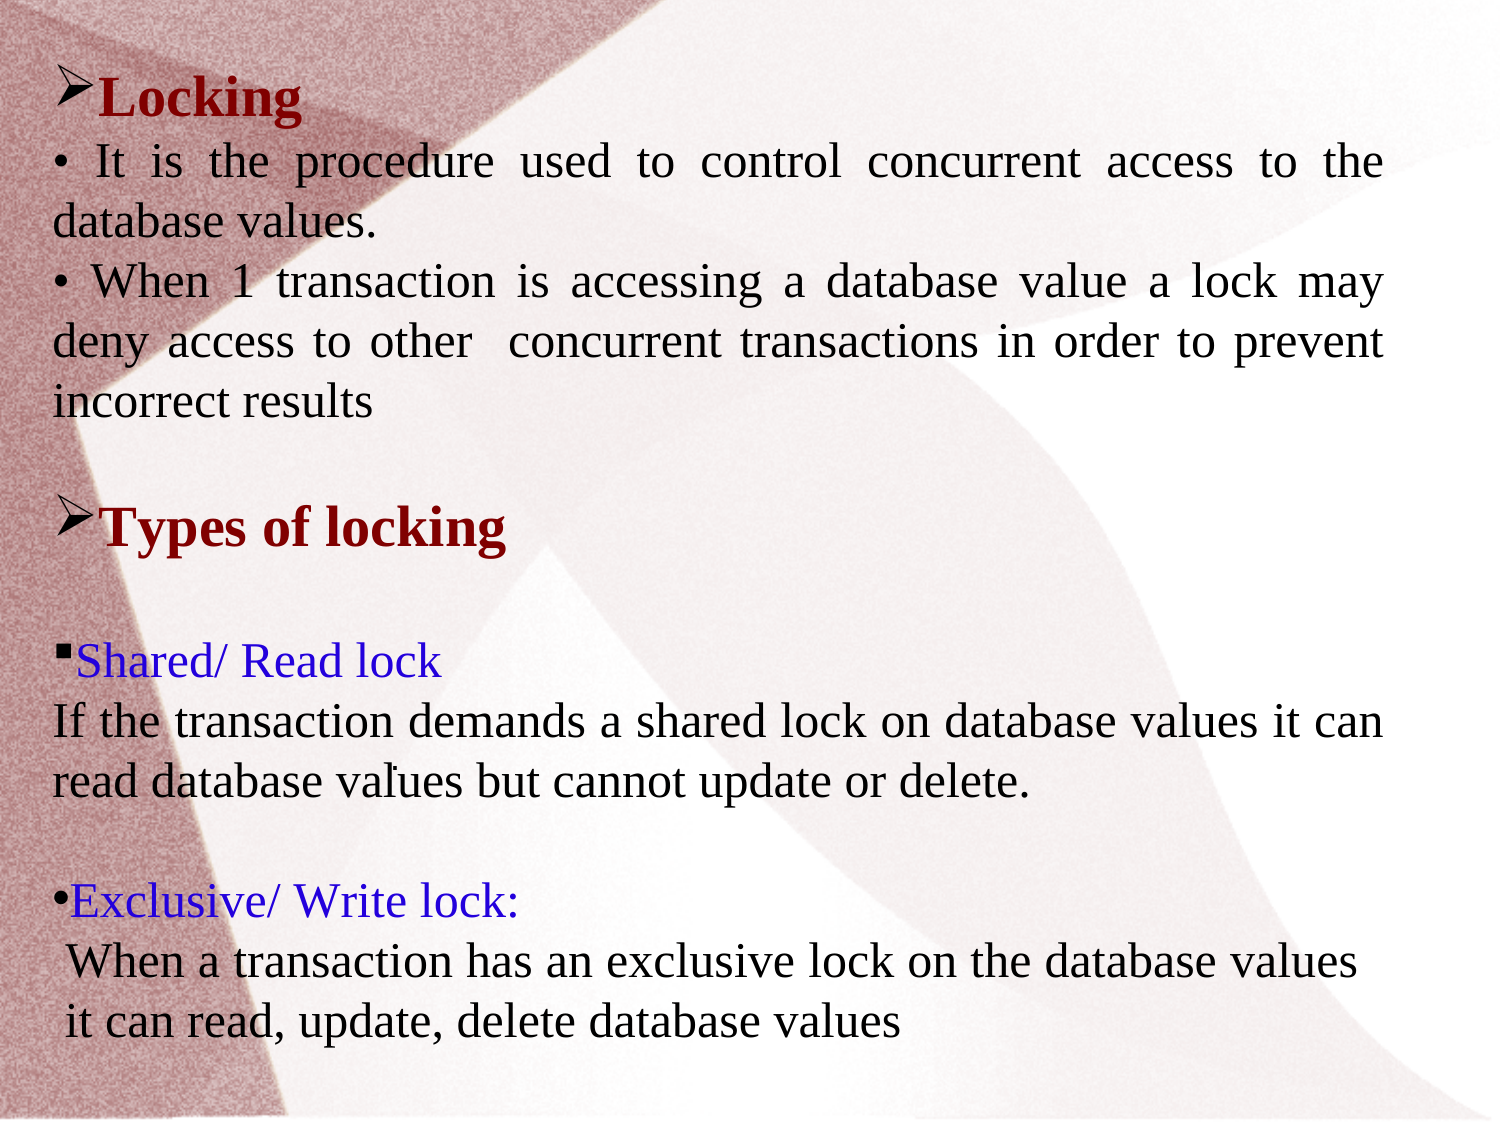

Locking
• It is the procedure used to control concurrent access to the database values.
• When 1 transaction is accessing a database value a lock may deny access to other concurrent transactions in order to prevent incorrect results
Types of locking
Shared/ Read lock
If the transaction demands a shared lock on database values it can read database values but cannot update or delete.
Exclusive/ Write lock:
 When a transaction has an exclusive lock on the database values
 it can read, update, delete database values
.